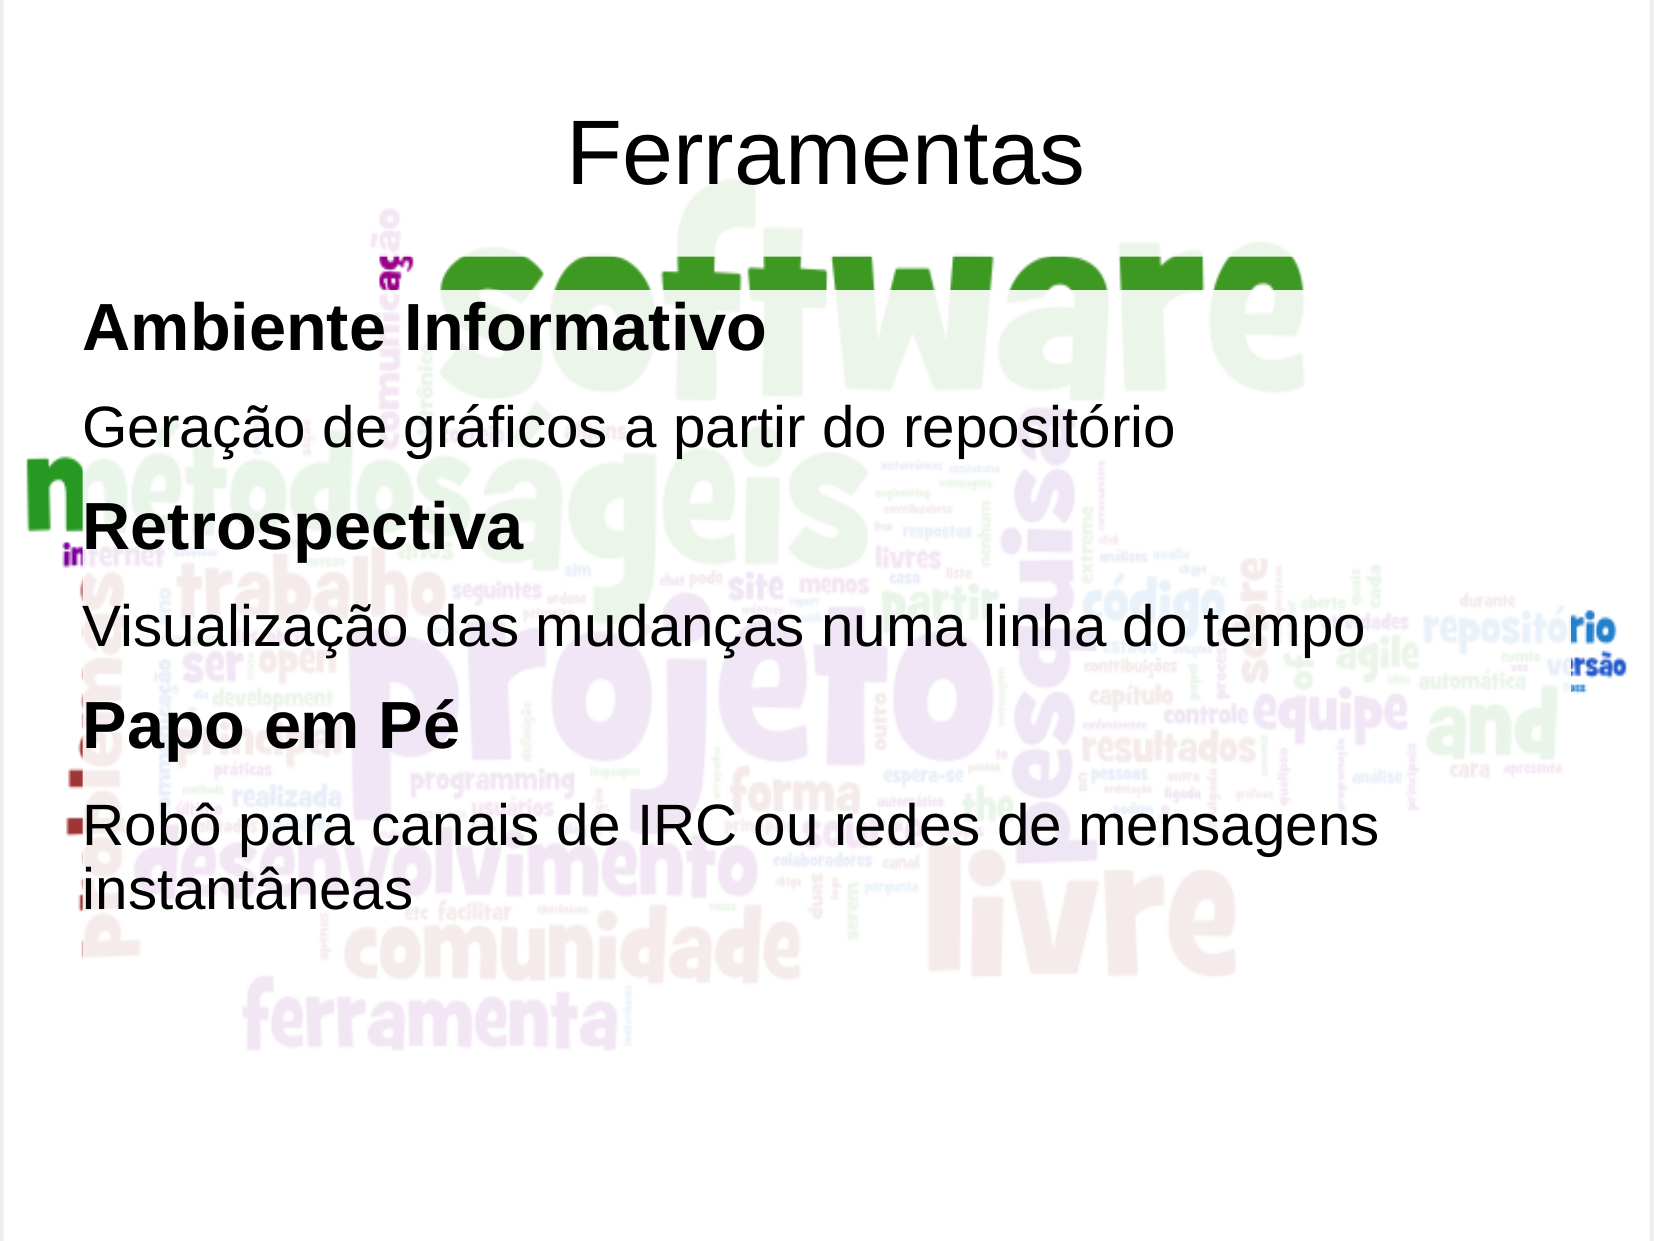

# Ferramentas
Ambiente Informativo
Geração de gráficos a partir do repositório
Retrospectiva
Visualização das mudanças numa linha do tempo
Papo em Pé
Robô para canais de IRC ou redes de mensagens instantâneas